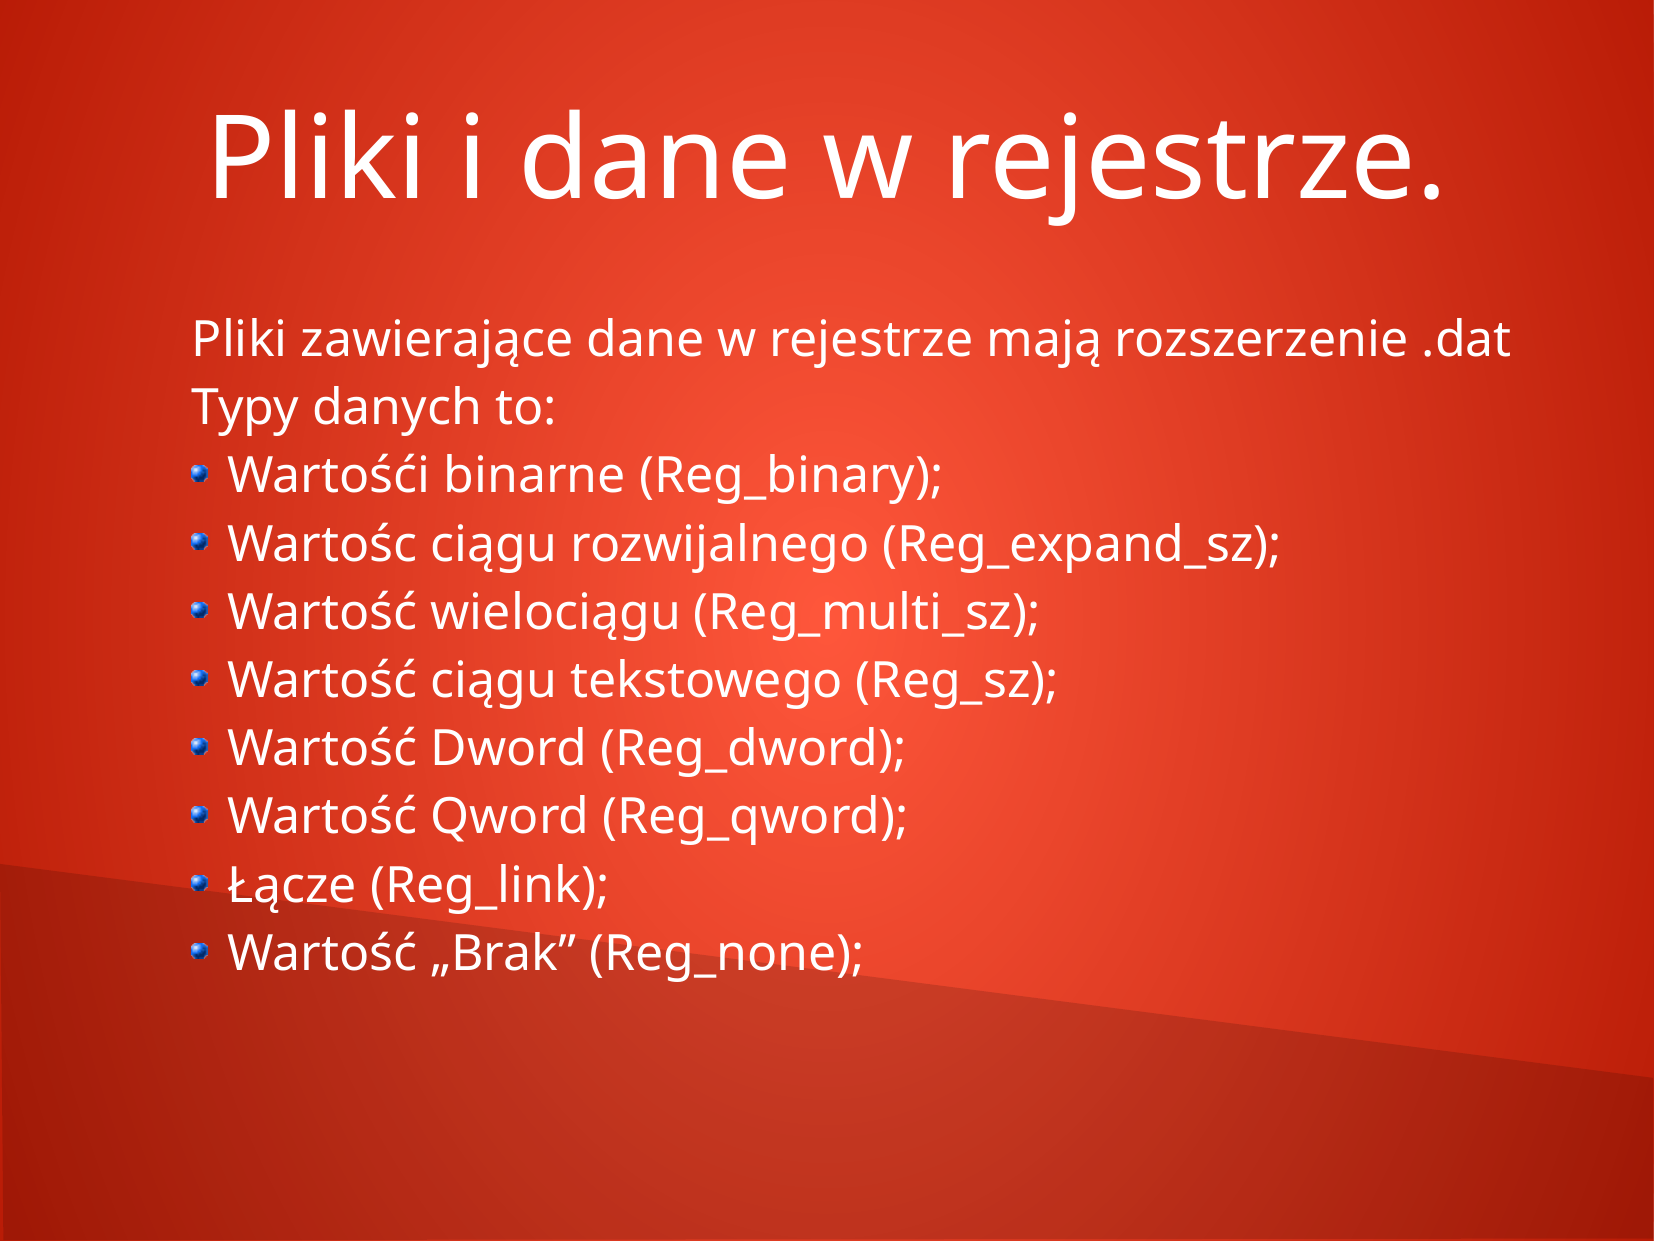

# Pliki i dane w rejestrze.
Pliki zawierające dane w rejestrze mają rozszerzenie .dat
Typy danych to:
Wartośći binarne (Reg_binary);
Wartośc ciągu rozwijalnego (Reg_expand_sz);
Wartość wielociągu (Reg_multi_sz);
Wartość ciągu tekstowego (Reg_sz);
Wartość Dword (Reg_dword);
Wartość Qword (Reg_qword);
Łącze (Reg_link);
Wartość „Brak” (Reg_none);